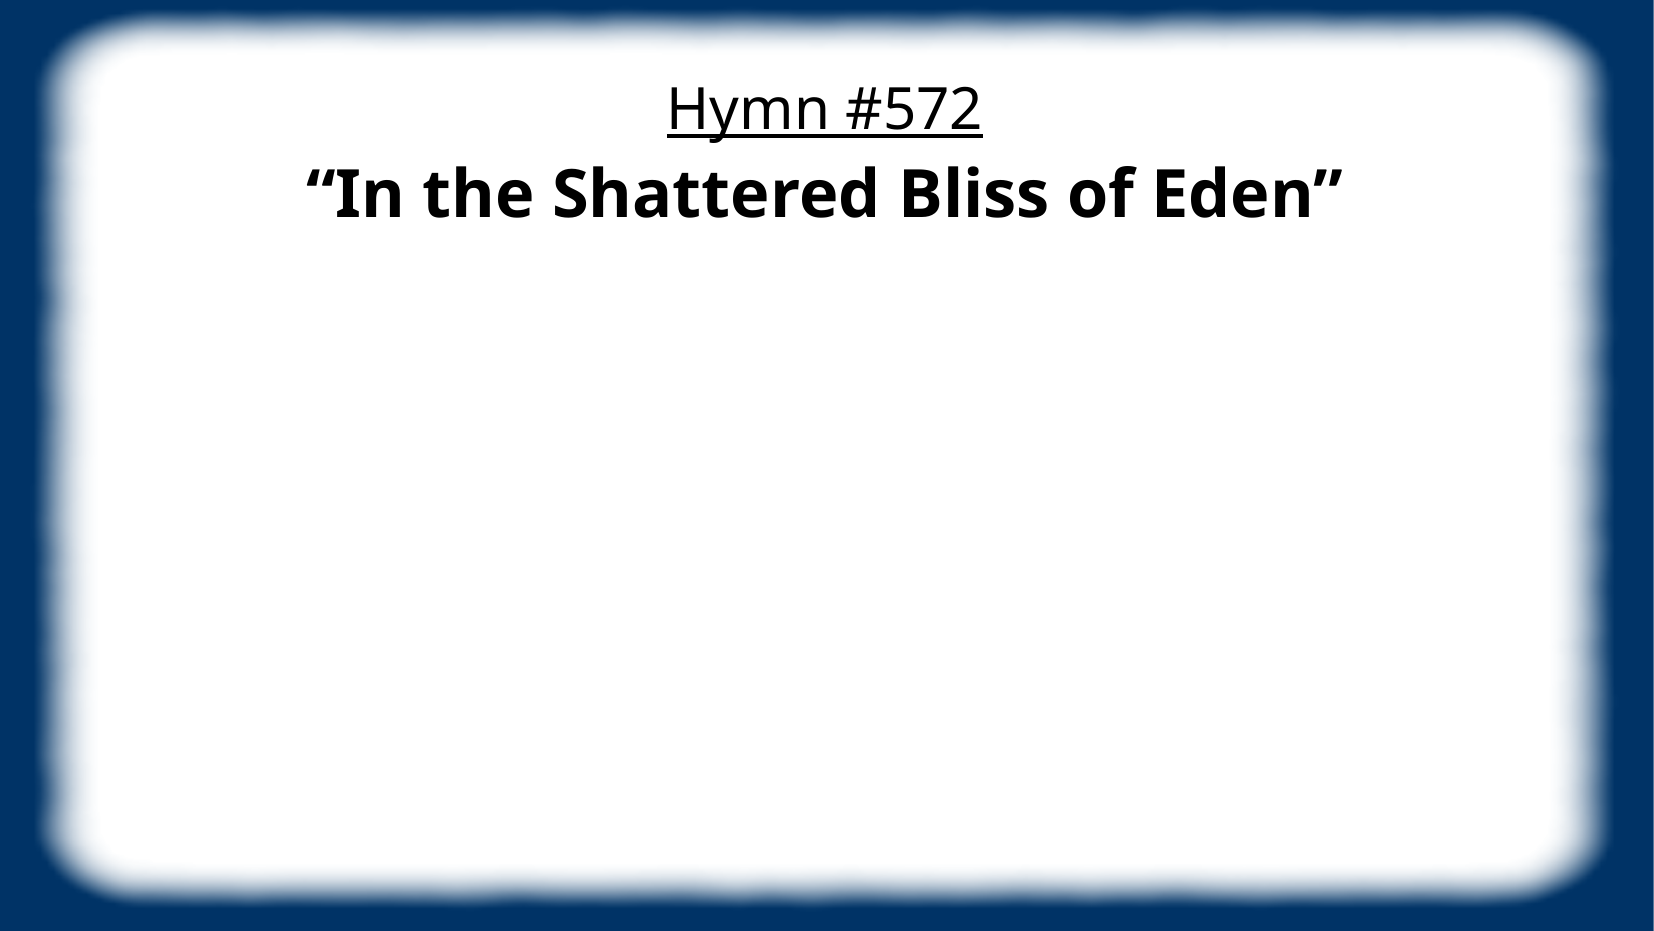

Hymn #572
“In the Shattered Bliss of Eden”